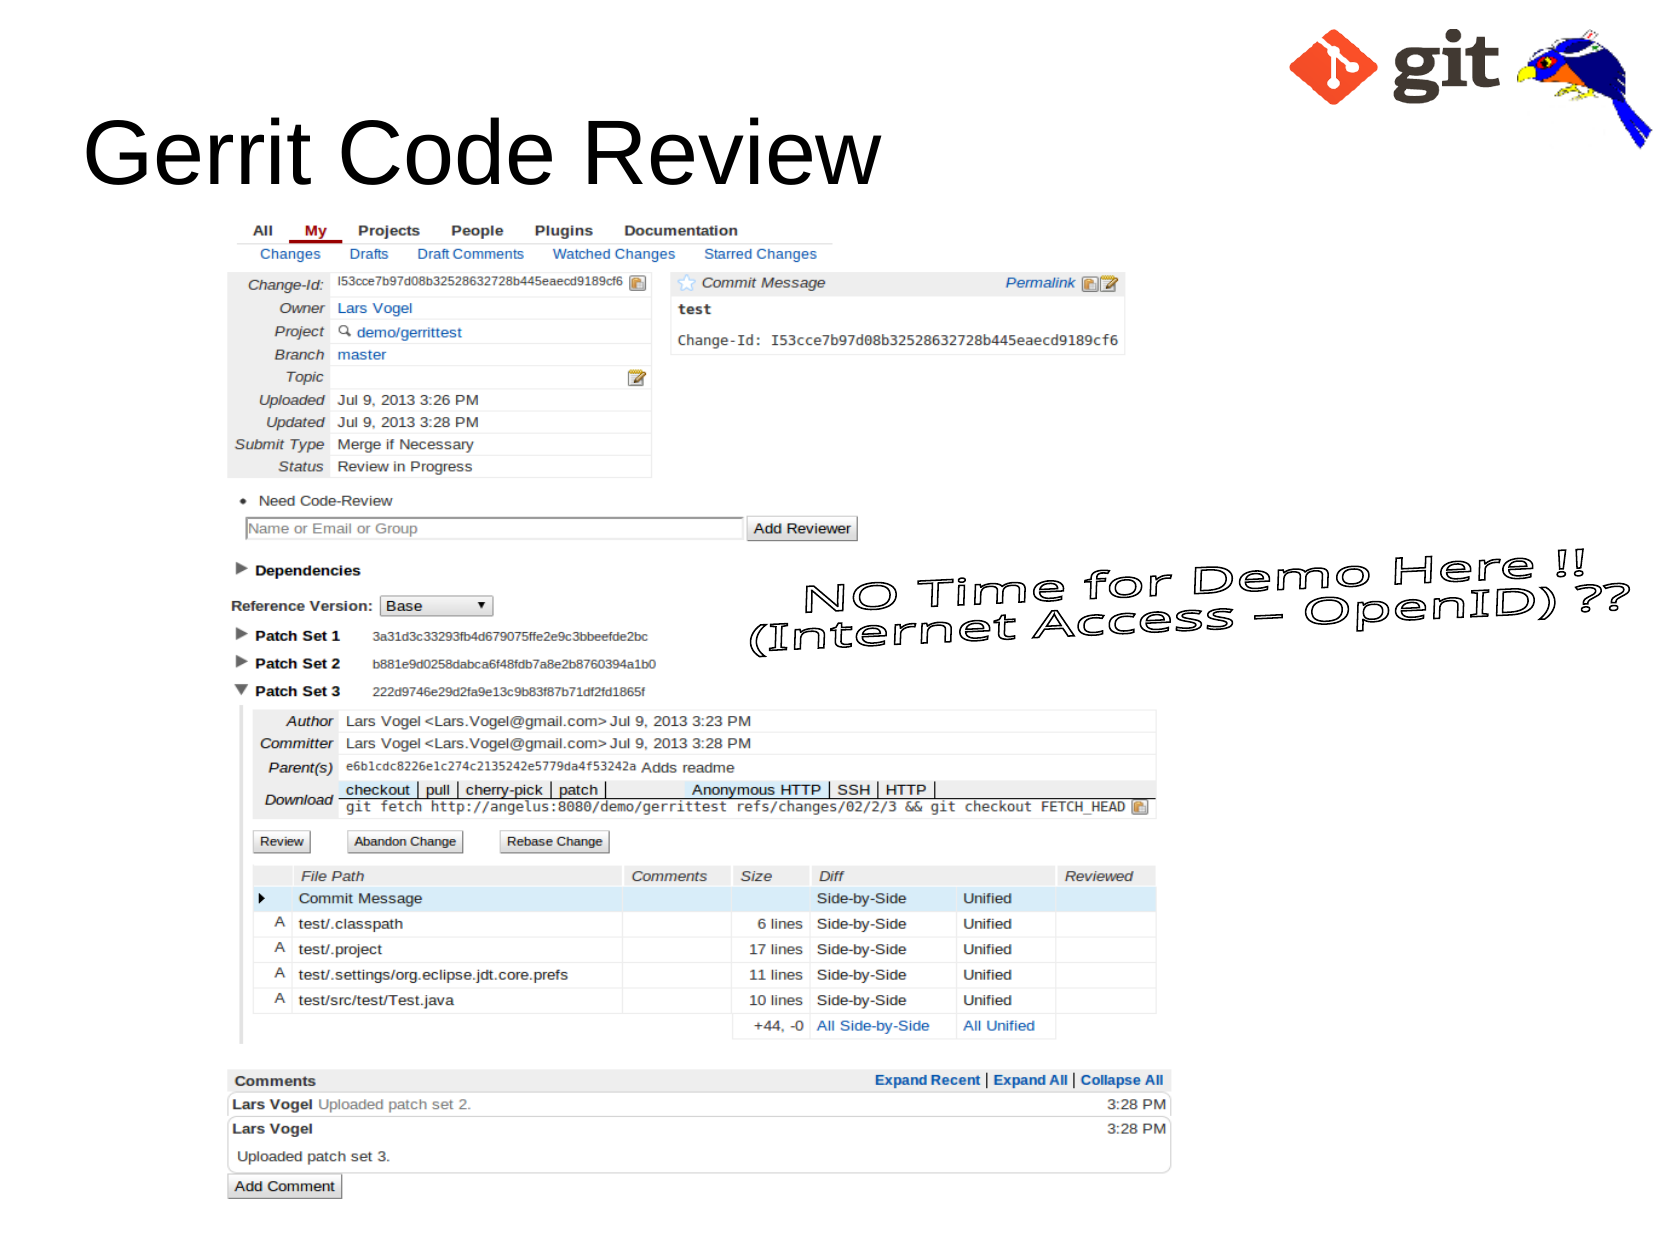

# Gerrit Code Review
NO Time for Demo Here !!
(Internet Access – OpenID) ??